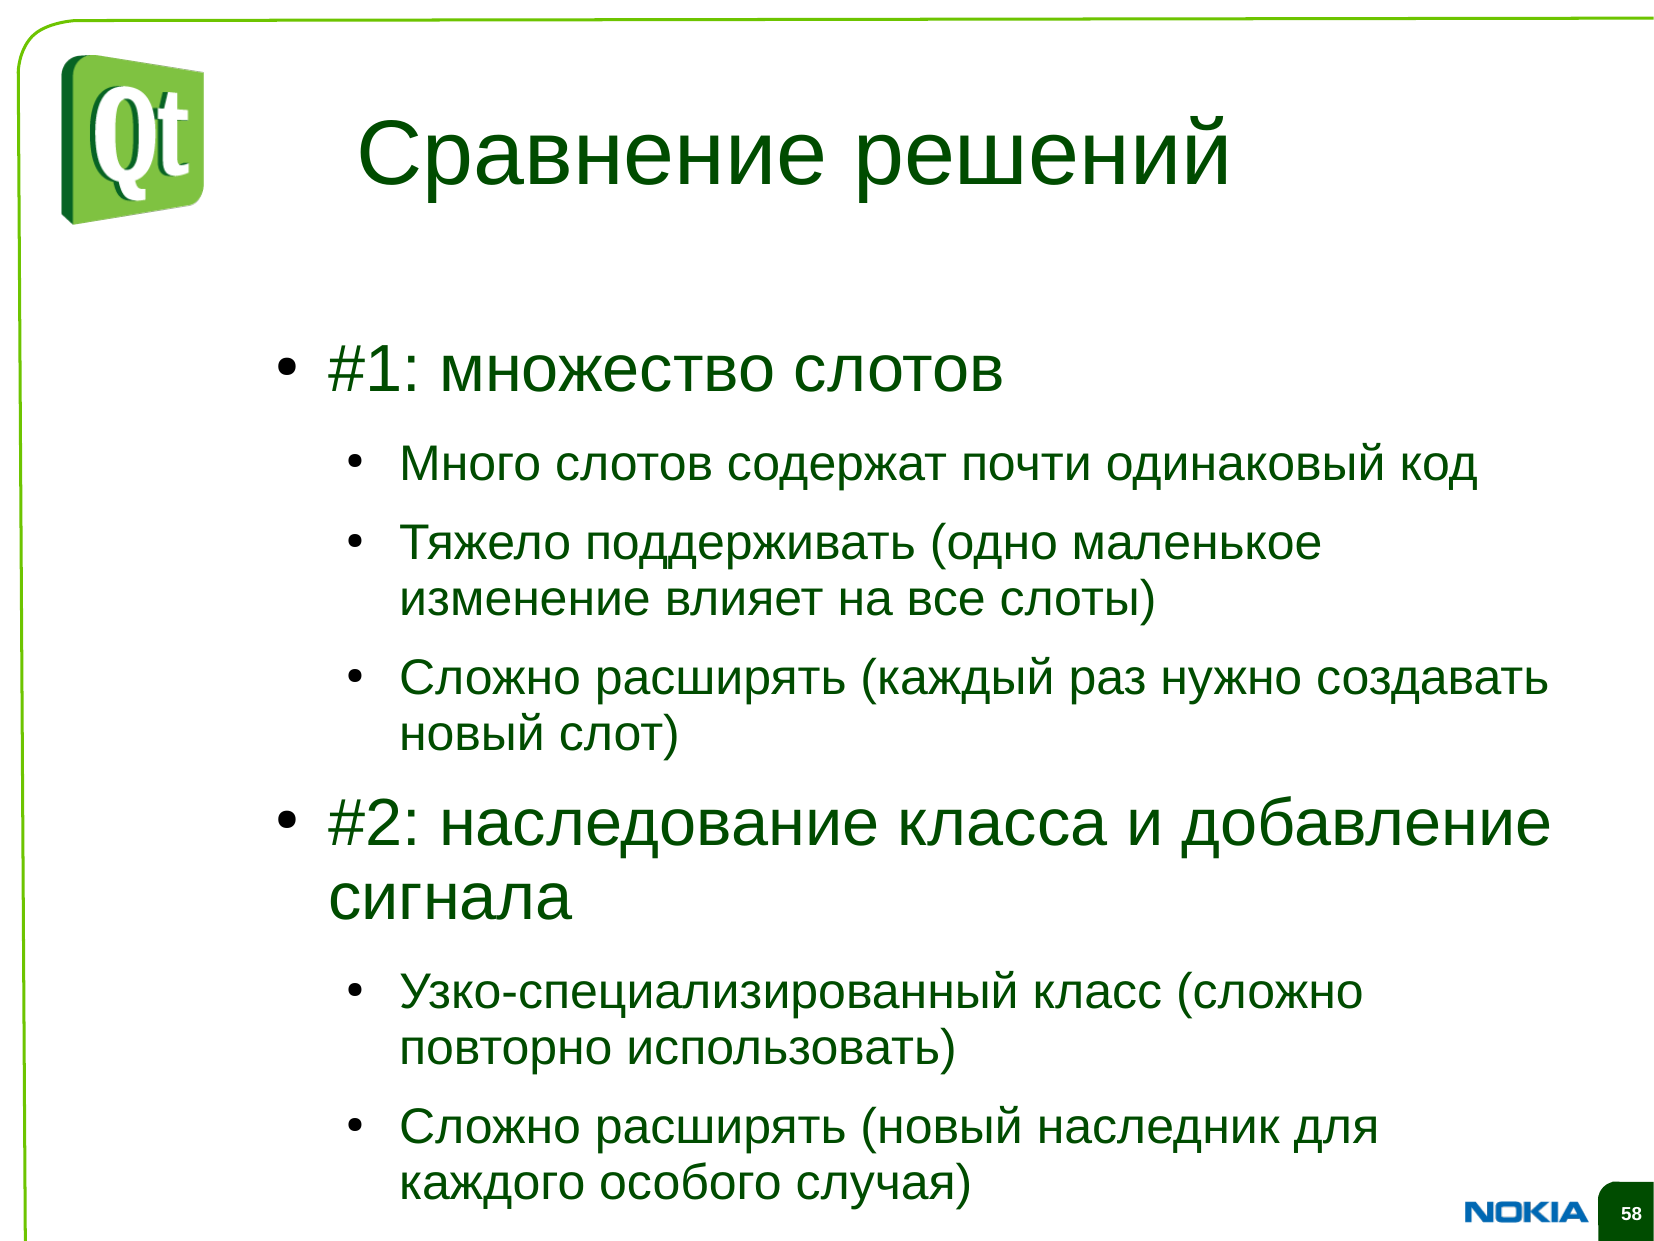

# Сравнение решений
#1: множество слотов
Много слотов содержат почти одинаковый код
Тяжело поддерживать (одно маленькое изменение влияет на все слоты)
Сложно расширять (каждый раз нужно создавать новый слот)
#2: наследование класса и добавление сигнала
Узко-специализированный класс (сложно повторно использовать)
Сложно расширять (новый наследник для каждого особого случая)